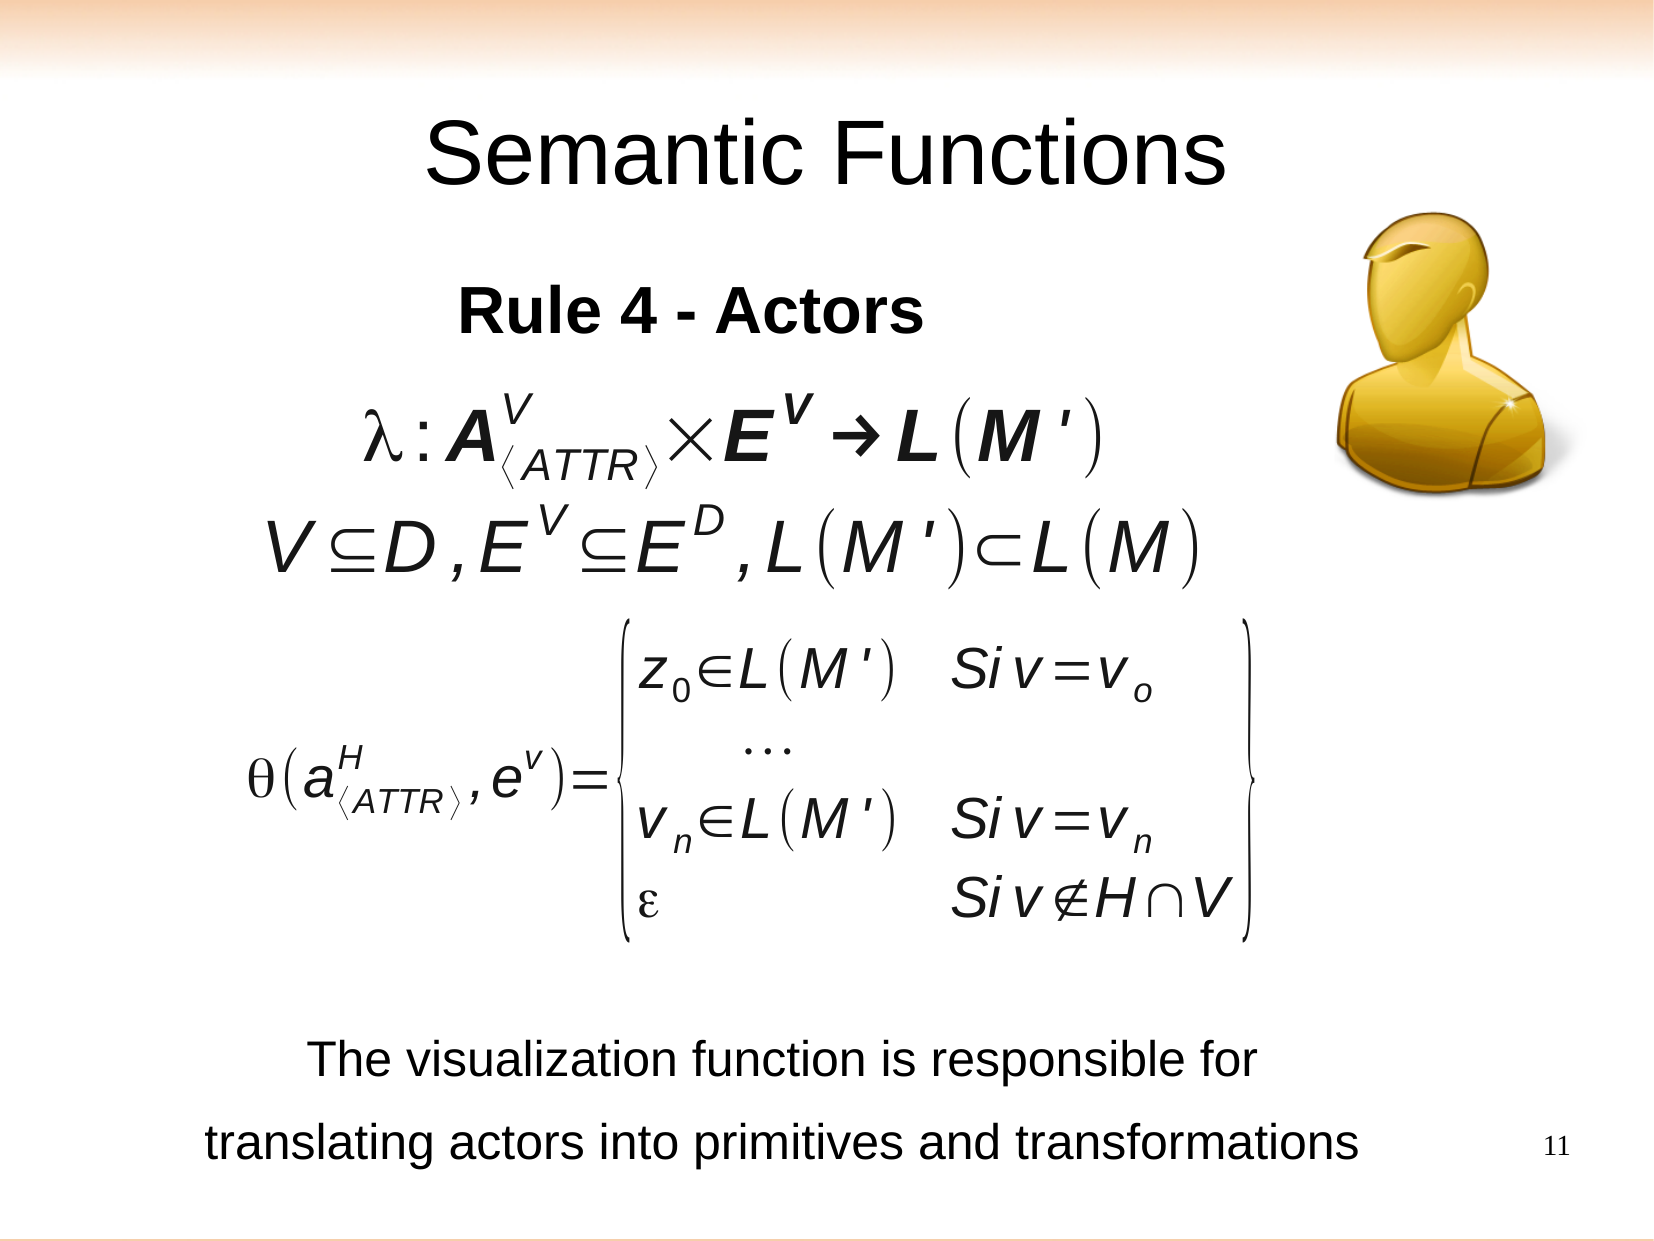

# Semantic Functions
Rule 4 - Actors
The visualization function is responsible for translating actors into primitives and transformations
11